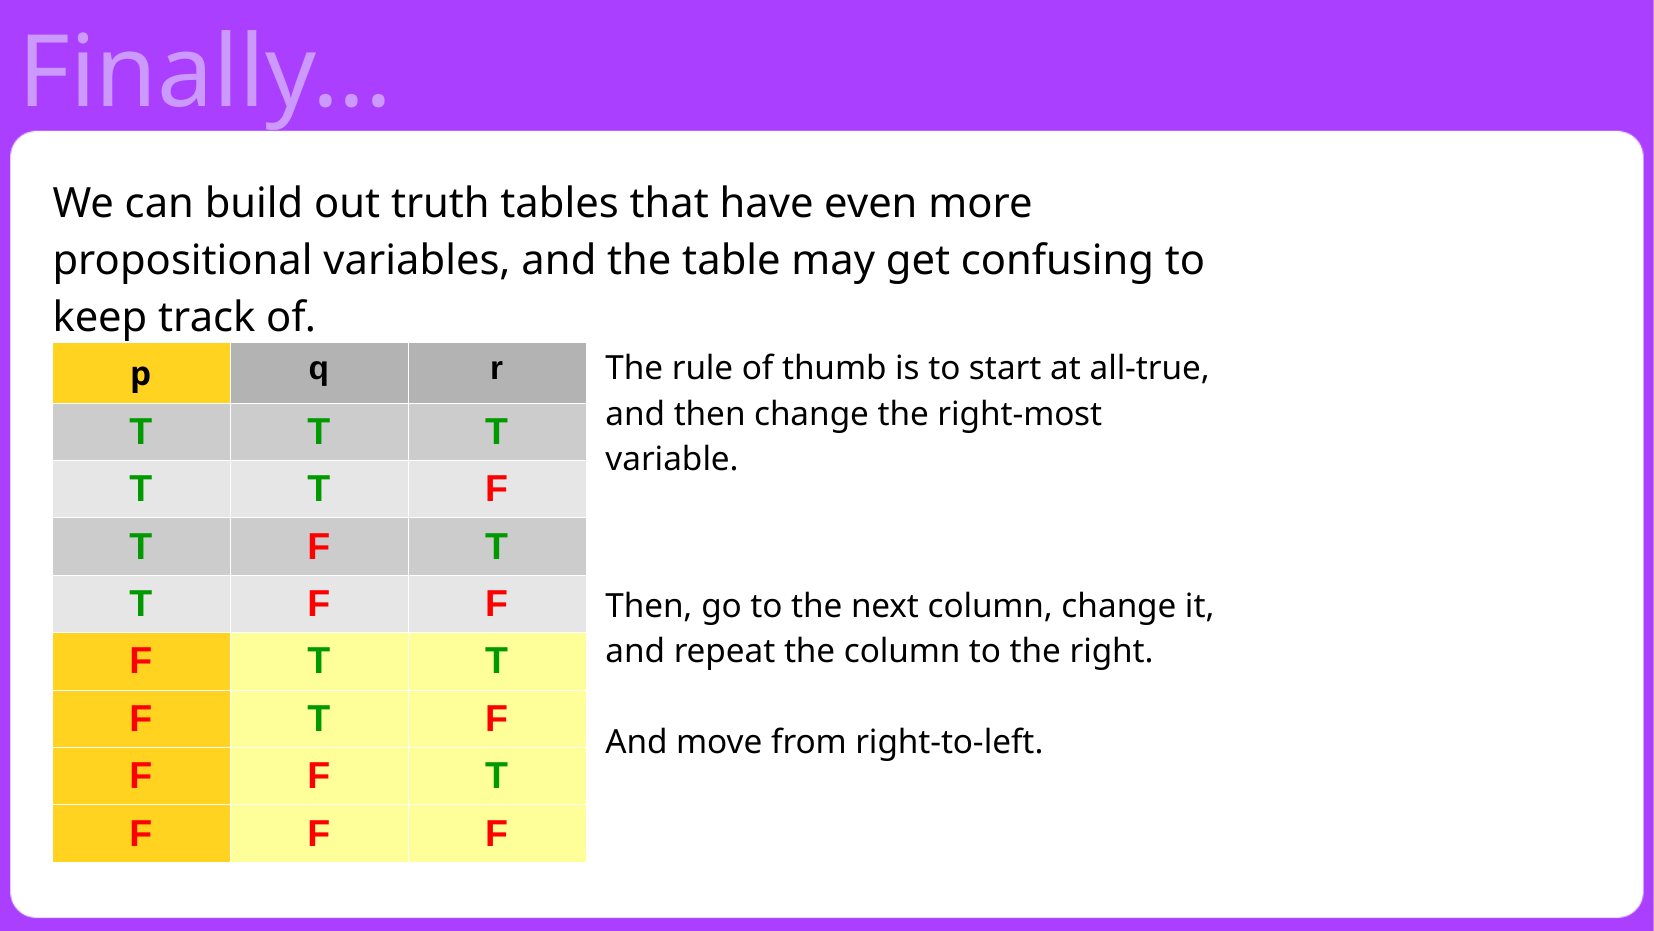

# Finally...
We can build out truth tables that have even more propositional variables, and the table may get confusing to keep track of.
| p | q | r |
| --- | --- | --- |
| T | T | T |
| T | T | F |
| T | F | T |
| T | F | F |
| F | T | T |
| F | T | F |
| F | F | T |
| F | F | F |
The rule of thumb is to start at all-true, and then change the right-most variable.
Then, go to the next column, change it, and repeat the column to the right.
And move from right-to-left.